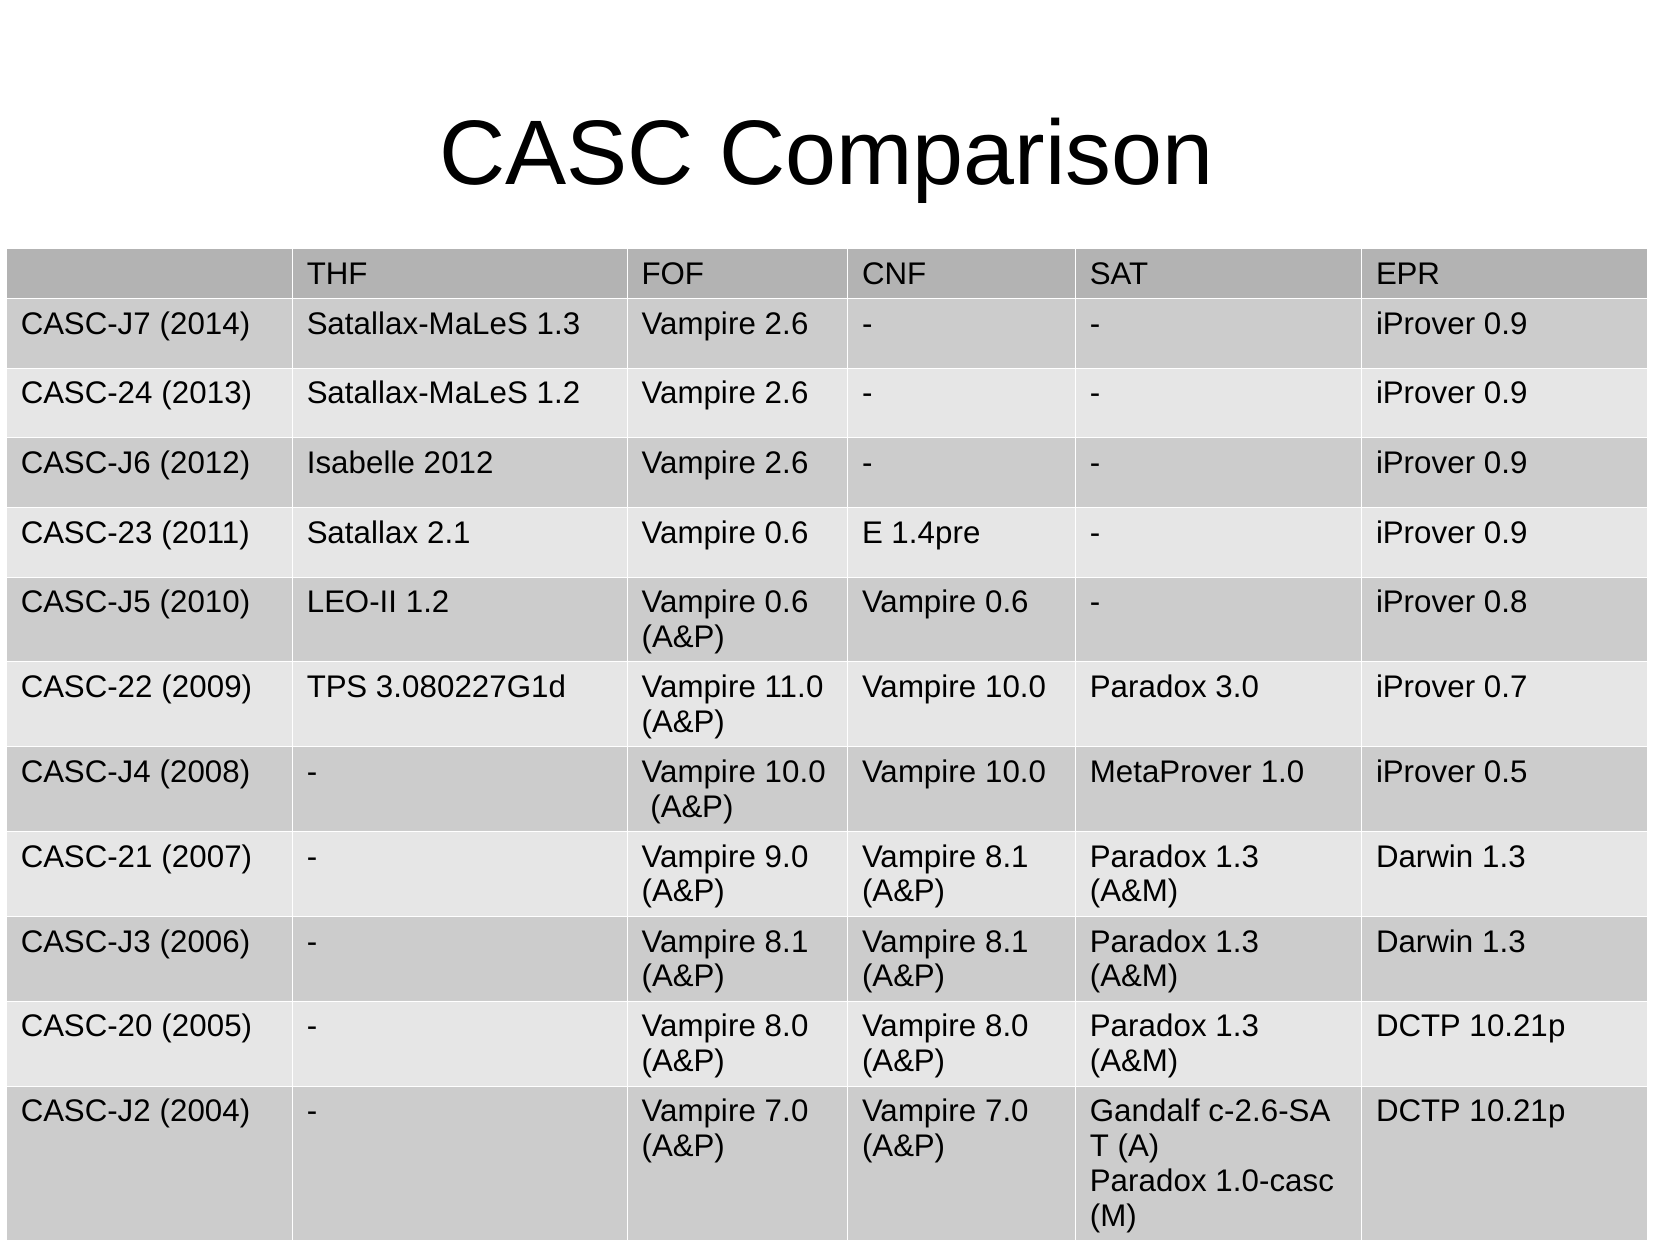

# CASC Comparison
| | THF | FOF | CNF | SAT | EPR |
| --- | --- | --- | --- | --- | --- |
| CASC‑J7 (2014) | Satallax‑MaLeS 1.3 | Vampire 2.6 | - | - | iProver 0.9 |
| CASC‑24 (2013) | Satallax‑MaLeS 1.2 | Vampire 2.6 | - | - | iProver 0.9 |
| CASC‑J6 (2012) | Isabelle 2012 | Vampire 2.6 | - | - | iProver 0.9 |
| CASC‑23 (2011) | Satallax 2.1 | Vampire 0.6 | E 1.4pre | - | iProver 0.9 |
| CASC‑J5 (2010) | LEO‑II 1.2 | Vampire 0.6  (A&P) | Vampire 0.6 | - | iProver 0.8 |
| CASC‑22 (2009) | TPS 3.080227G1d | Vampire 11.0 (A&P) | Vampire 10.0 | Paradox 3.0 | iProver 0.7 |
| CASC‑J4 (2008) | - | Vampire 10.0 (A&P) | Vampire 10.0 | MetaProver 1.0 | iProver 0.5 |
| CASC‑21 (2007) | - | Vampire 9.0  (A&P) | Vampire 8.1  (A&P) | Paradox 1.3  (A&M) | Darwin 1.3 |
| CASC‑J3 (2006) | - | Vampire 8.1  (A&P) | Vampire 8.1  (A&P) | Paradox 1.3  (A&M) | Darwin 1.3 |
| CASC‑20 (2005) | - | Vampire 8.0  (A&P) | Vampire 8.0 (A&P) | Paradox 1.3  (A&M) | DCTP 10.21p |
| CASC‑J2 (2004) | - | Vampire 7.0  (A&P) | Vampire 7.0  (A&P) | Gandalf c‑2.6‑SAT (A) Paradox 1.0‑casc (M) | DCTP 10.21p |